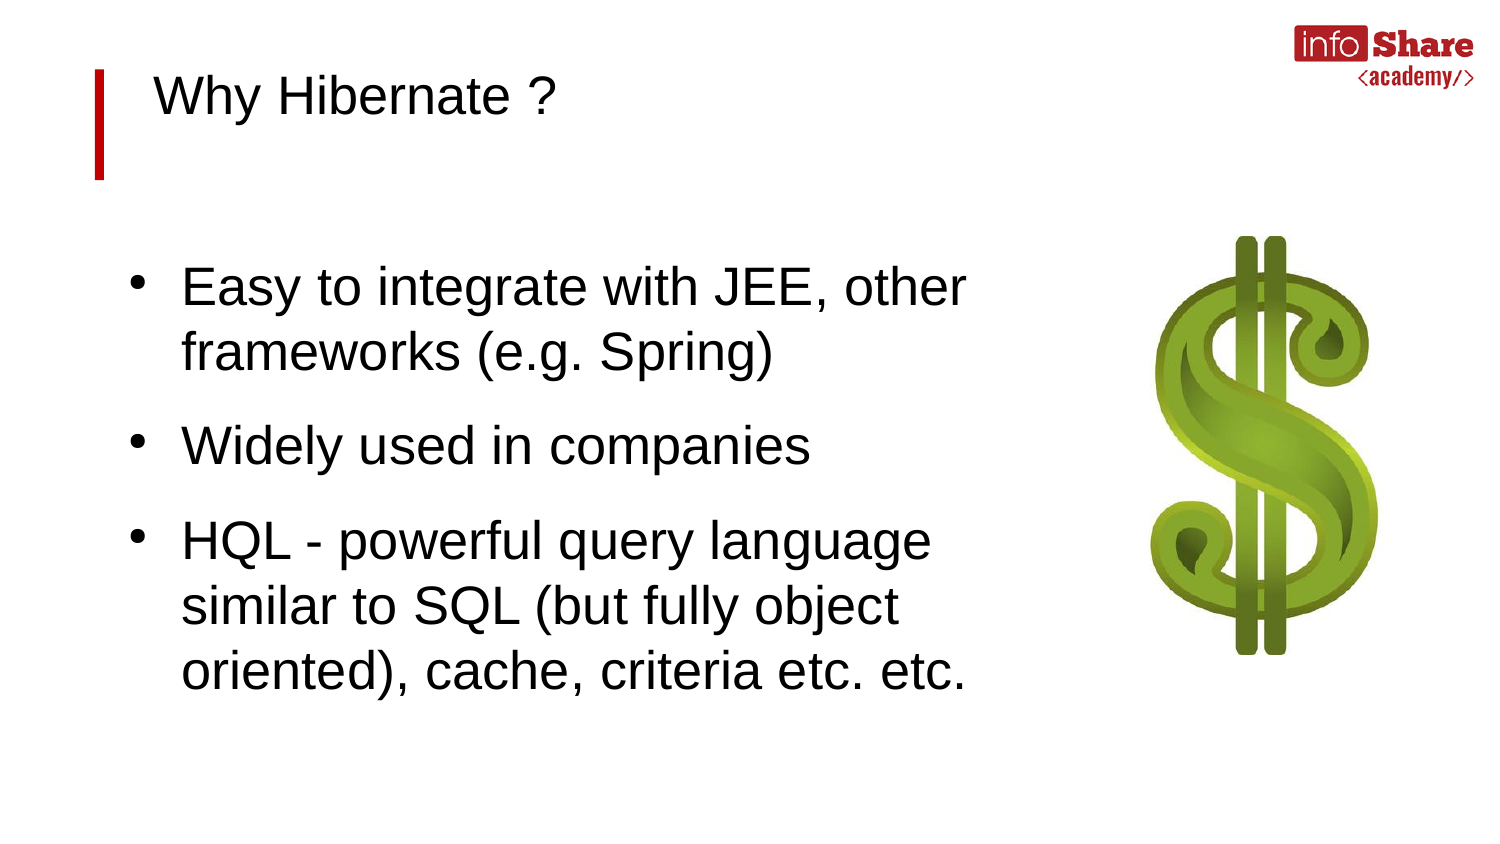

# Why Hibernate ?
Easy to integrate with JEE, other frameworks (e.g. Spring)
Widely used in companies
HQL - powerful query language similar to SQL (but fully object oriented), cache, criteria etc. etc.